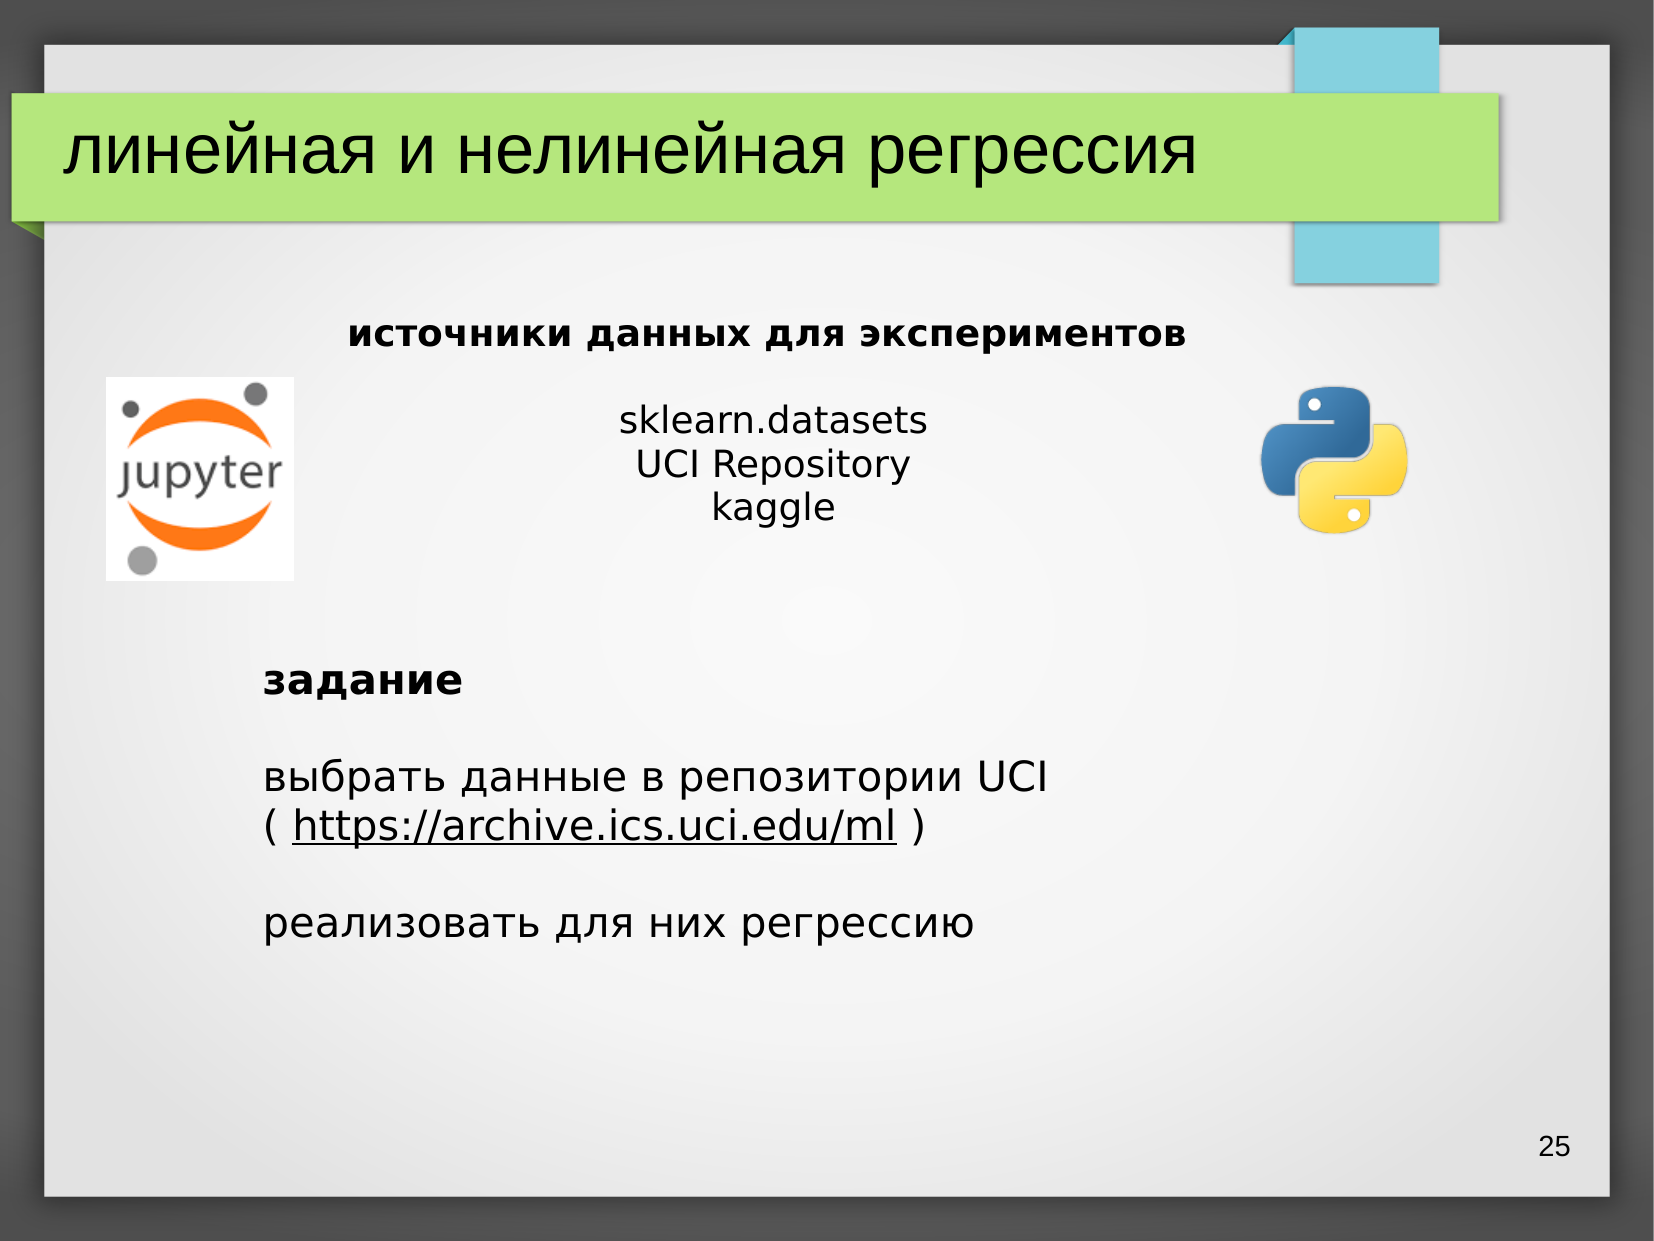

# линейная и нелинейная регрессия
источники данных для экспериментов
sklearn.datasets
UCI Repository
kaggle
задание
выбрать данные в репозитории UCI
( https://archive.ics.uci.edu/ml )
реализовать для них регрессию
25